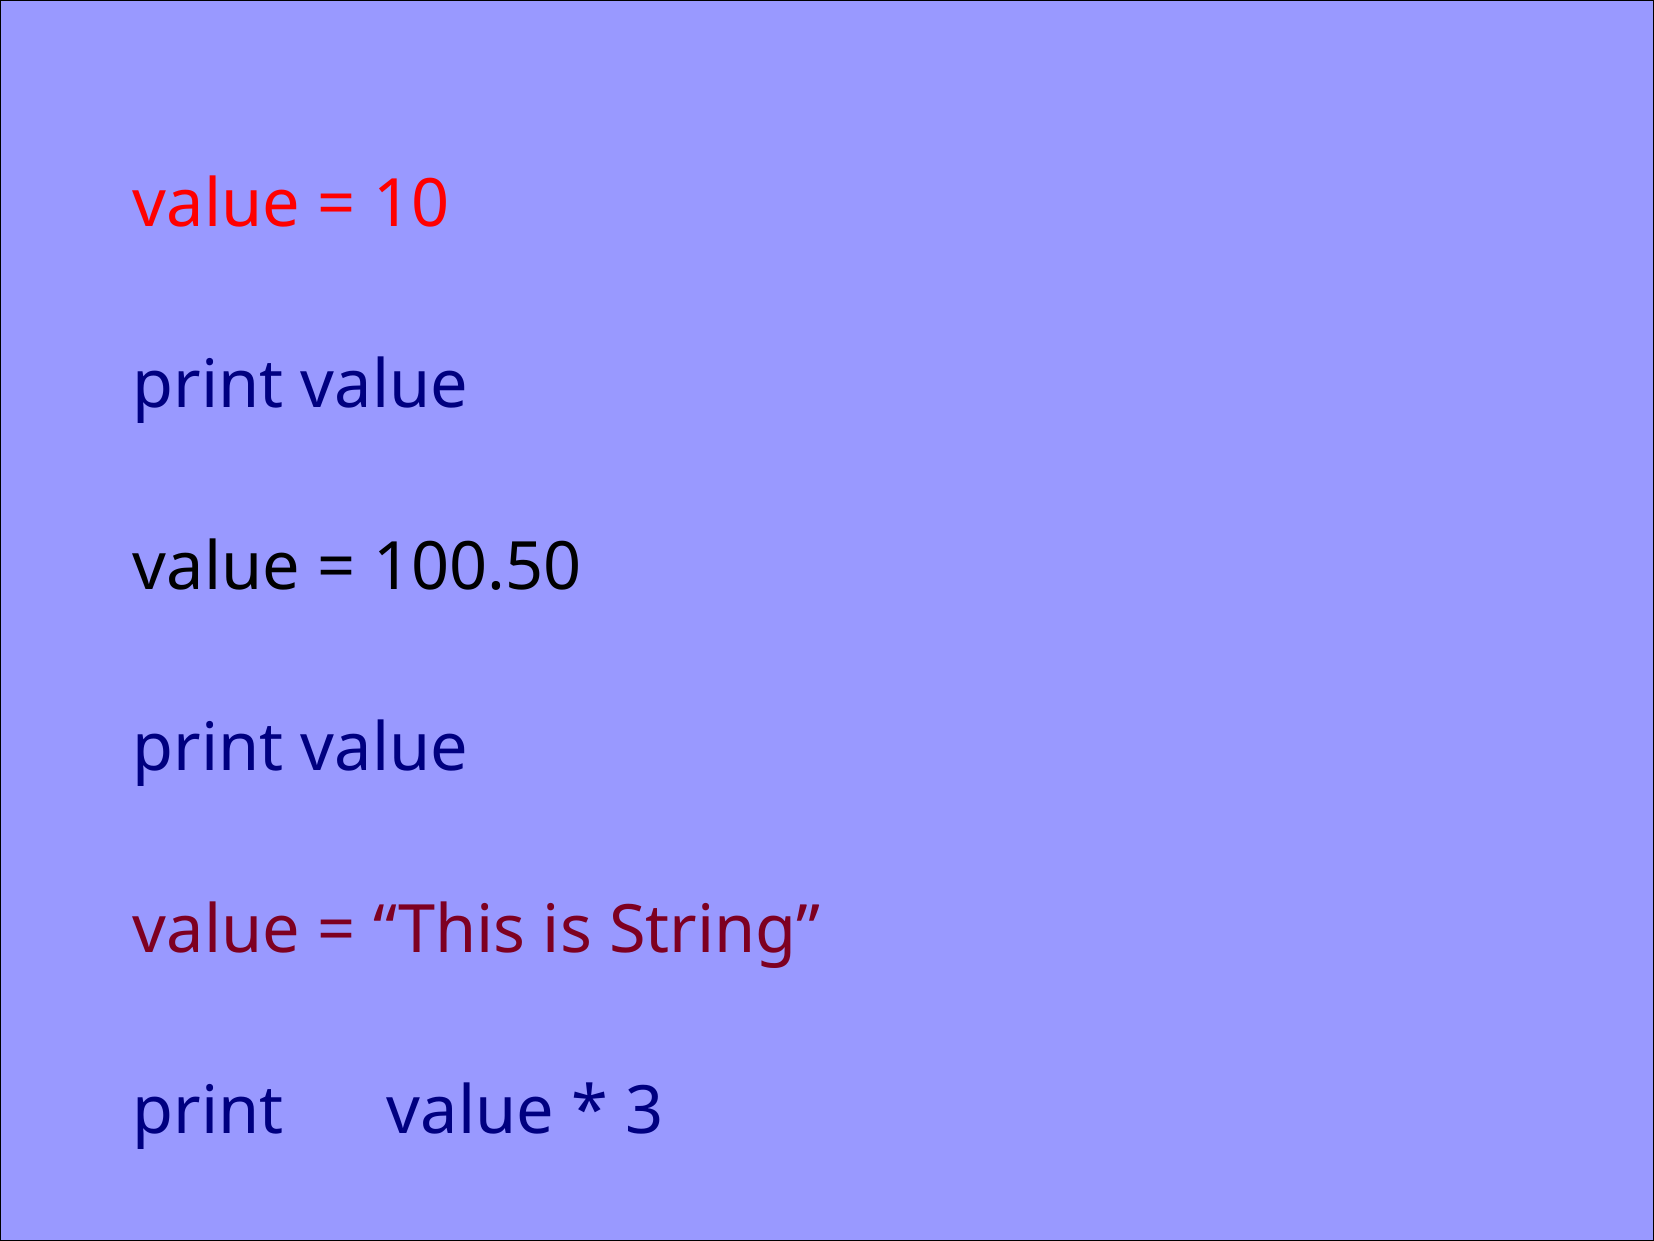

value = 10
print value
value = 100.50
print value
value = “This is String”
print value * 3